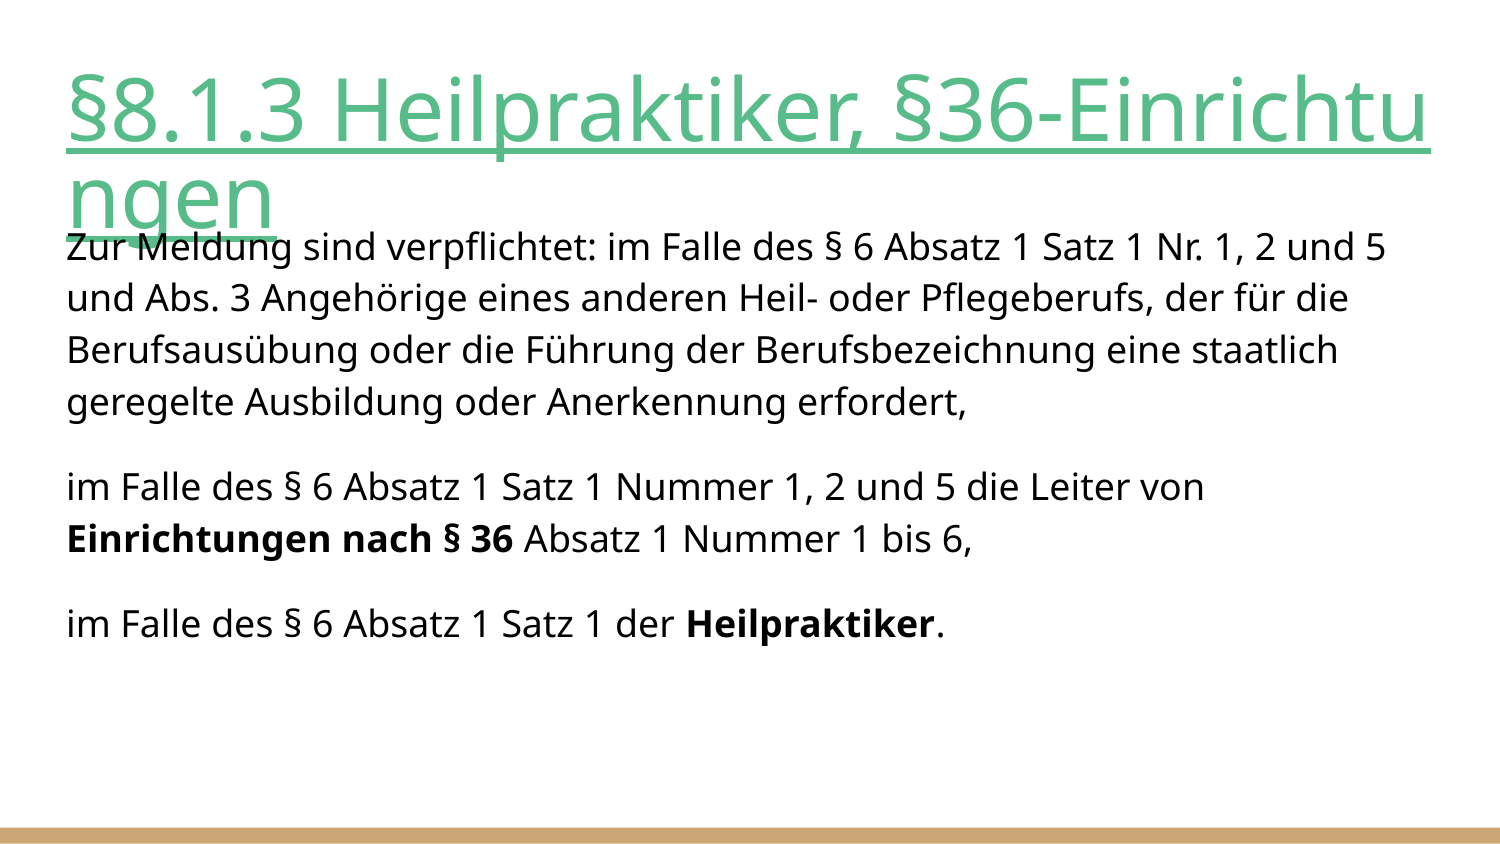

# §8.1.3 Heilpraktiker, §36-Einrichtungen
Zur Meldung sind verpflichtet: im Falle des § 6 Absatz 1 Satz 1 Nr. 1, 2 und 5 und Abs. 3 Angehörige eines anderen Heil- oder Pflegeberufs, der für die Berufsausübung oder die Führung der Berufsbezeichnung eine staatlich geregelte Ausbildung oder Anerkennung erfordert,
im Falle des § 6 Absatz 1 Satz 1 Nummer 1, 2 und 5 die Leiter von Einrichtungen nach § 36 Absatz 1 Nummer 1 bis 6,
im Falle des § 6 Absatz 1 Satz 1 der Heilpraktiker.